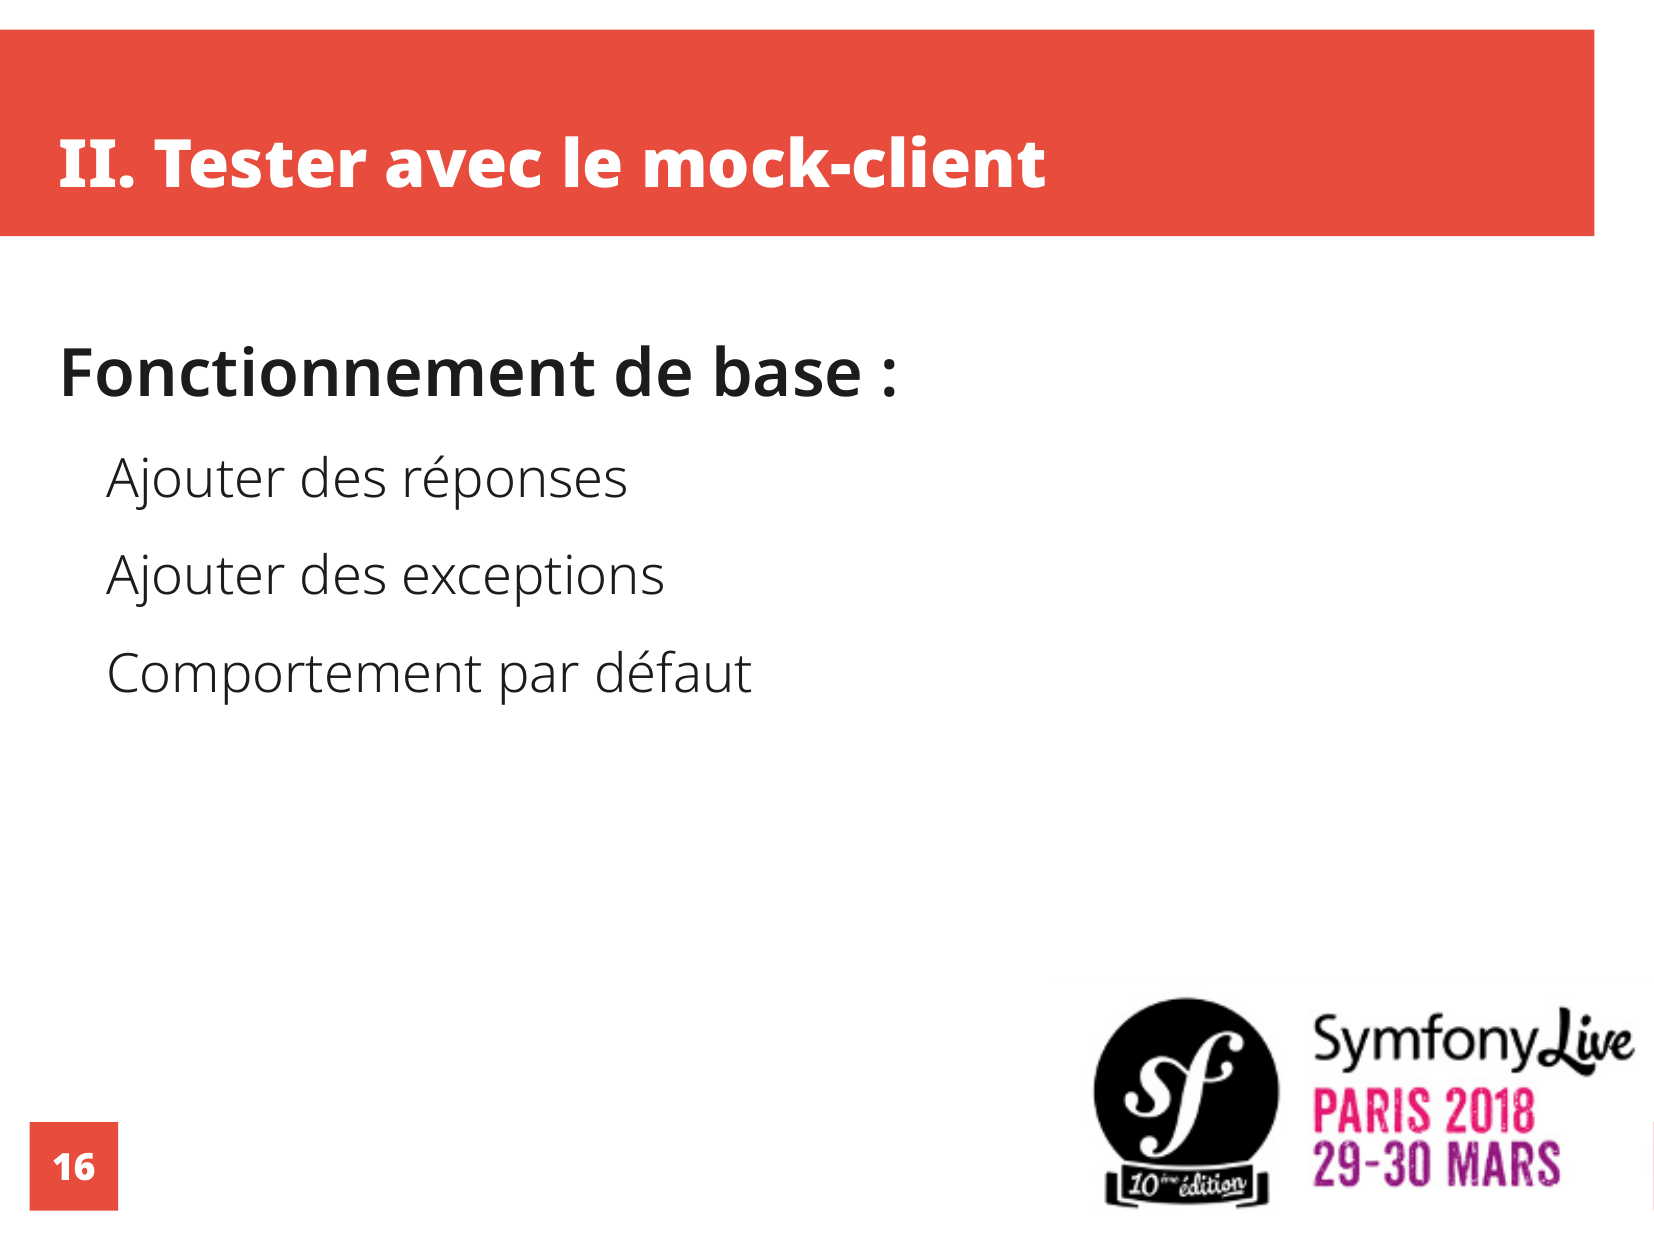

# II. Tester avec le mock-client
Fonctionnement de base :
Ajouter des réponses
Ajouter des exceptions
Comportement par défaut
16